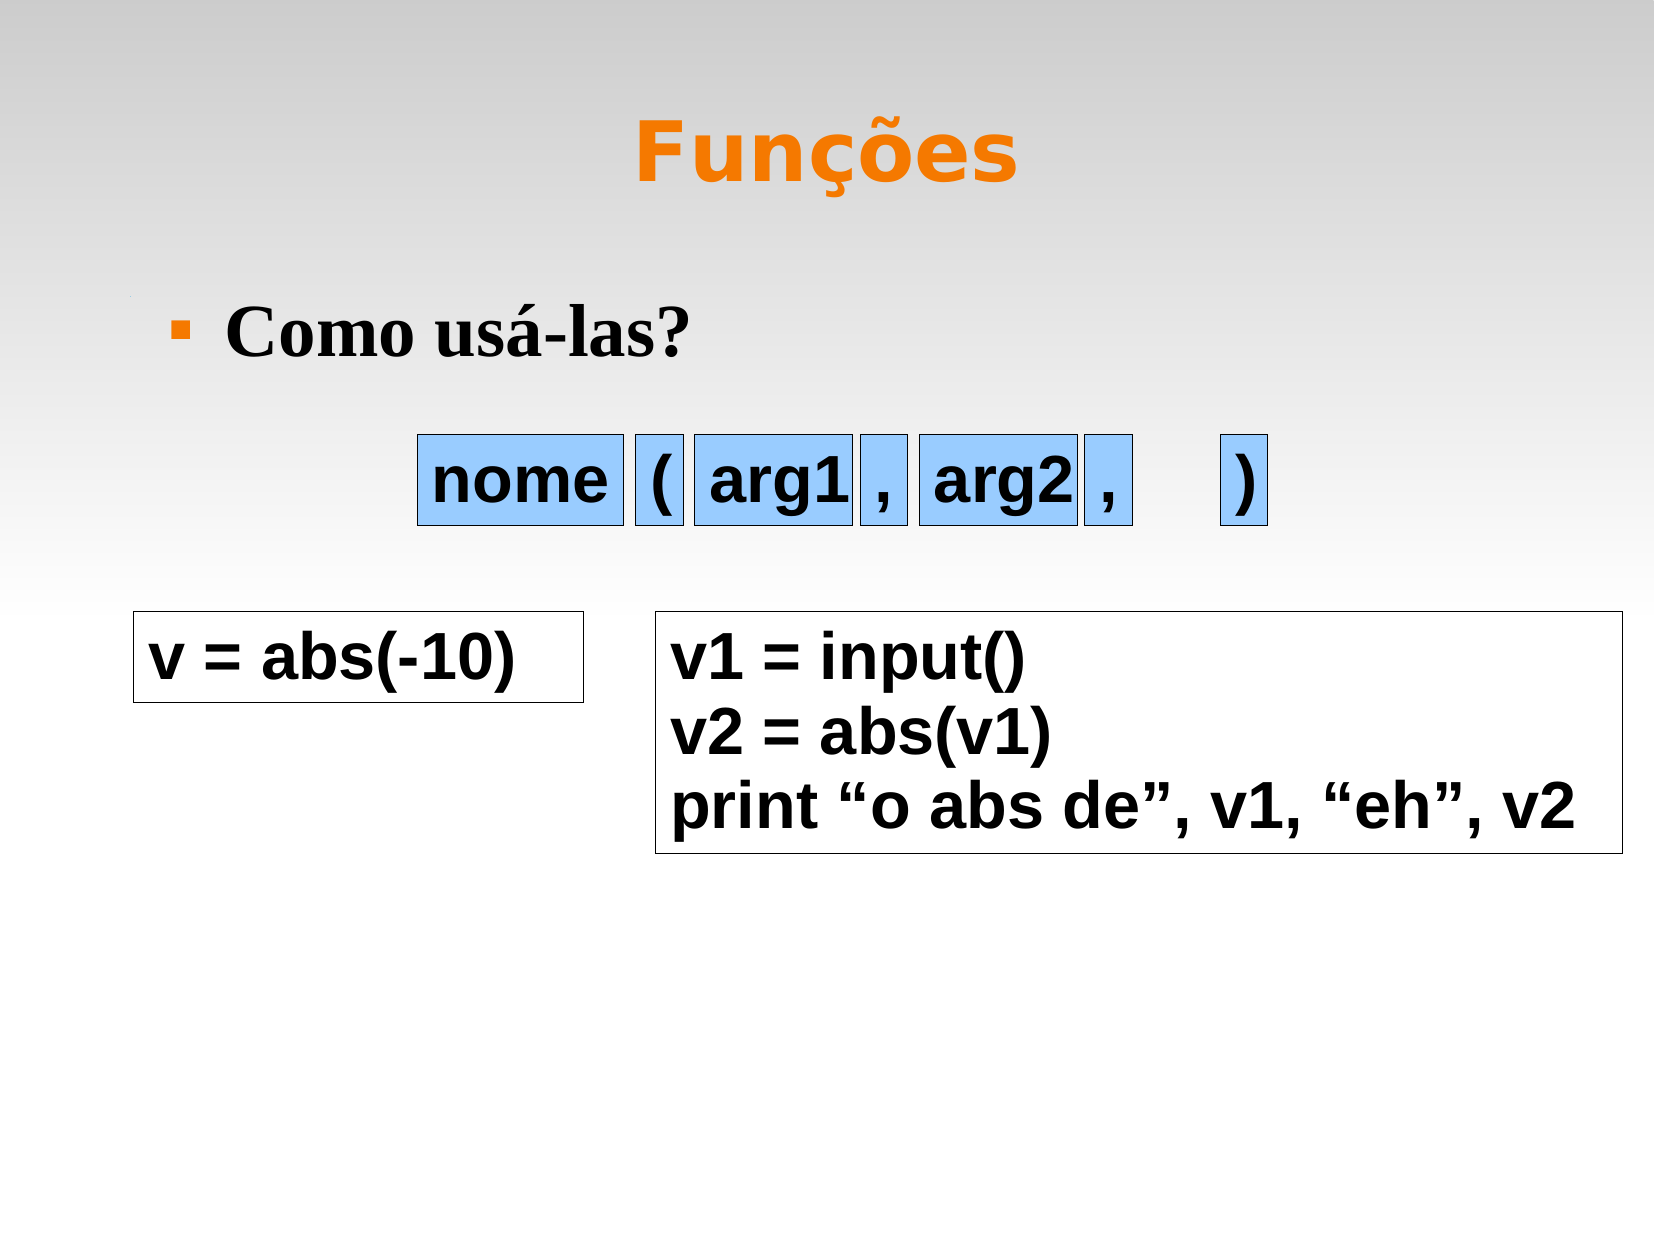

# Funções
Como usá-las?
nome
(
arg1
,
arg2
,
)
v = abs(-10)
v1 = input()
v2 = abs(v1)
print “o abs de”, v1, “eh”, v2